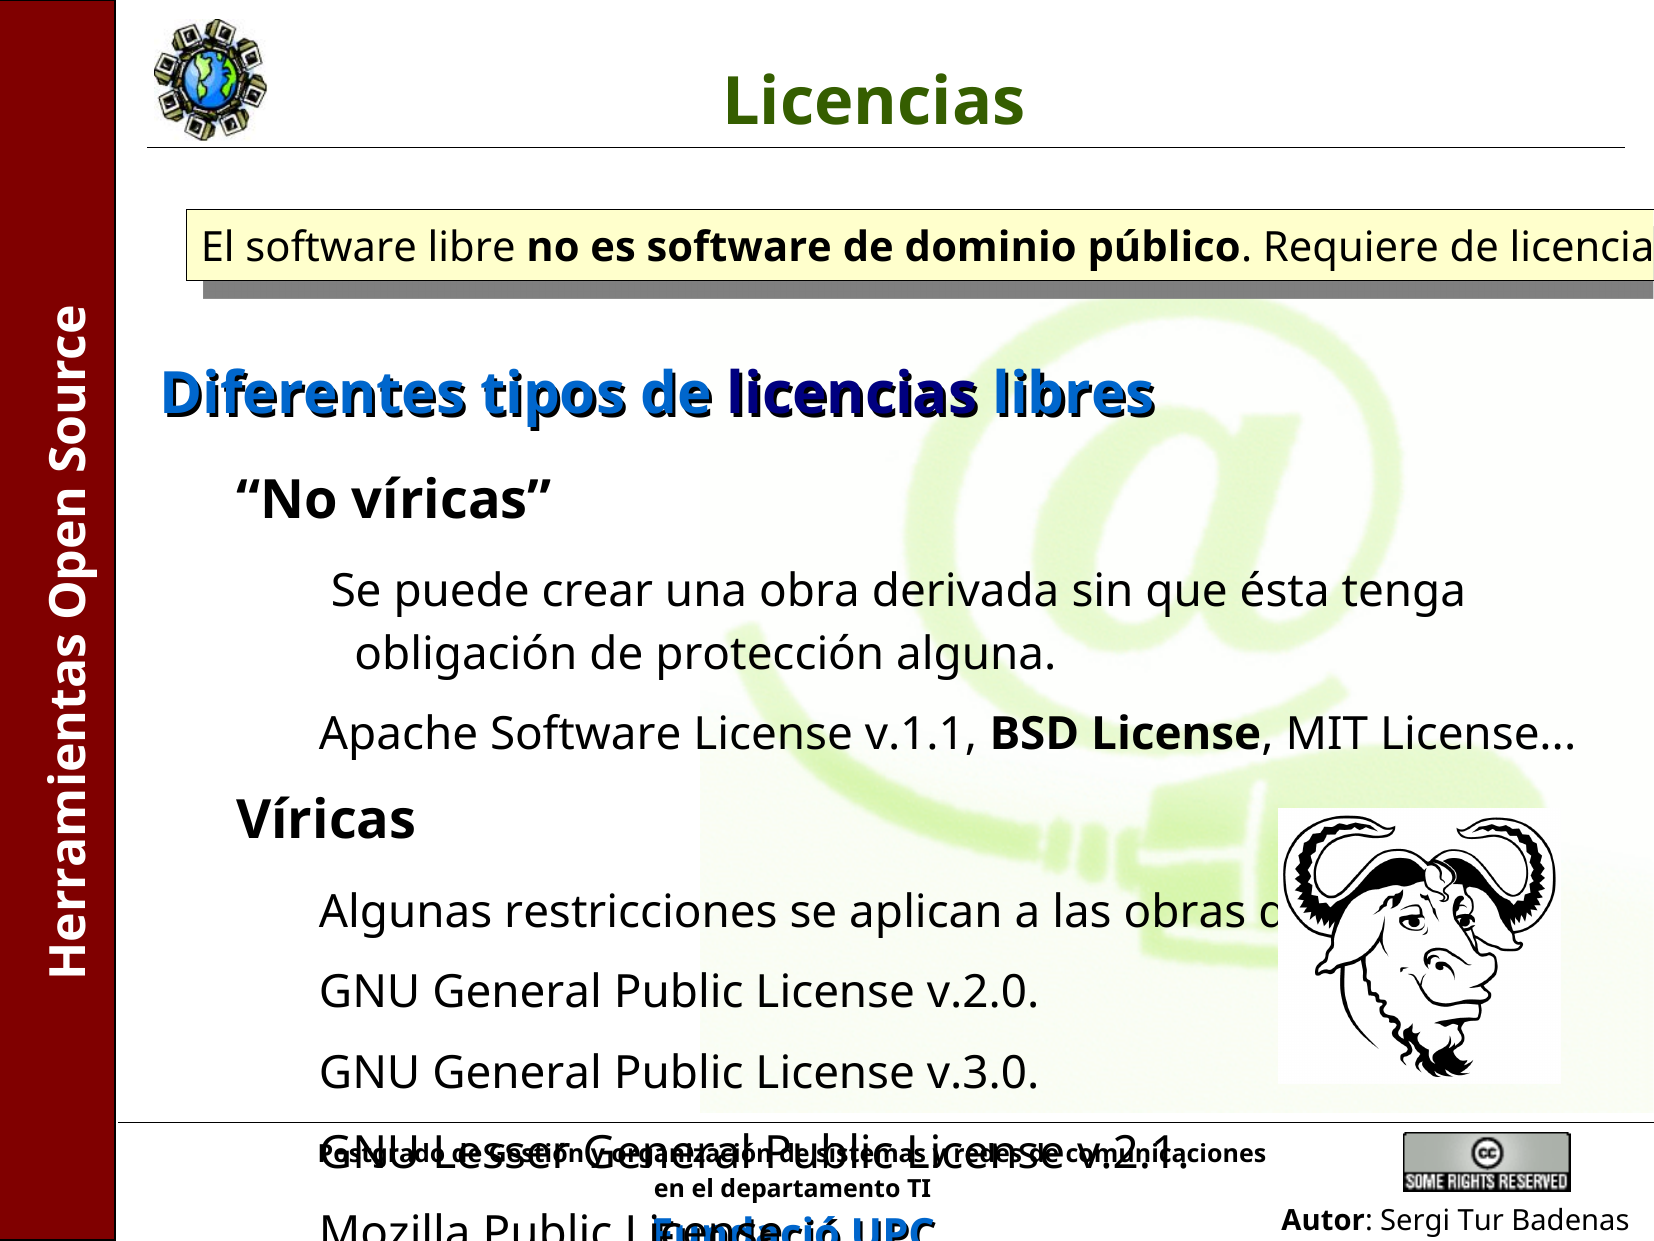

# Licencias
El software libre no es software de dominio público. Requiere de licencia
Diferentes tipos de licencias libres
“No víricas”
 Se puede crear una obra derivada sin que ésta tenga obligación de protección alguna.
Apache Software License v.1.1, BSD License, MIT License...
Víricas
Algunas restricciones se aplican a las obras derivadas.
GNU General Public License v.2.0.
GNU General Public License v.3.0.
GNU Lesser General Public License v.2.1.
Mozilla Public License